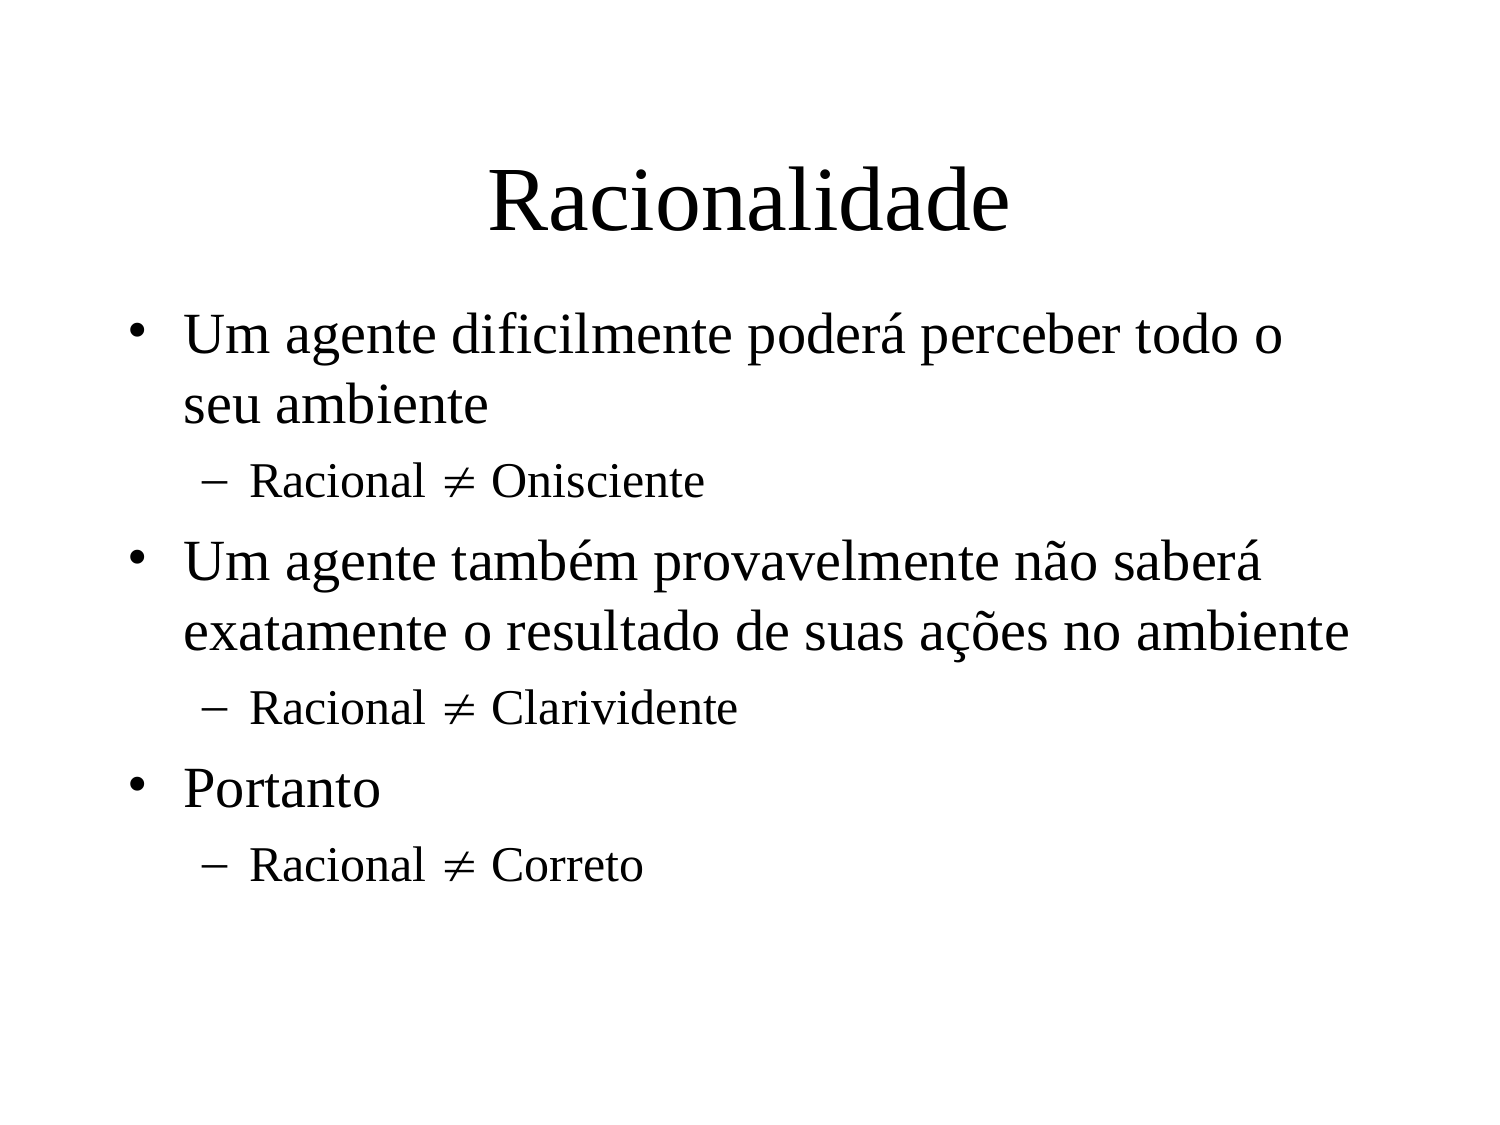

# Racionalidade
Um agente dificilmente poderá perceber todo o seu ambiente
Racional  Onisciente
Um agente também provavelmente não saberá exatamente o resultado de suas ações no ambiente
Racional  Clarividente
Portanto
Racional  Correto